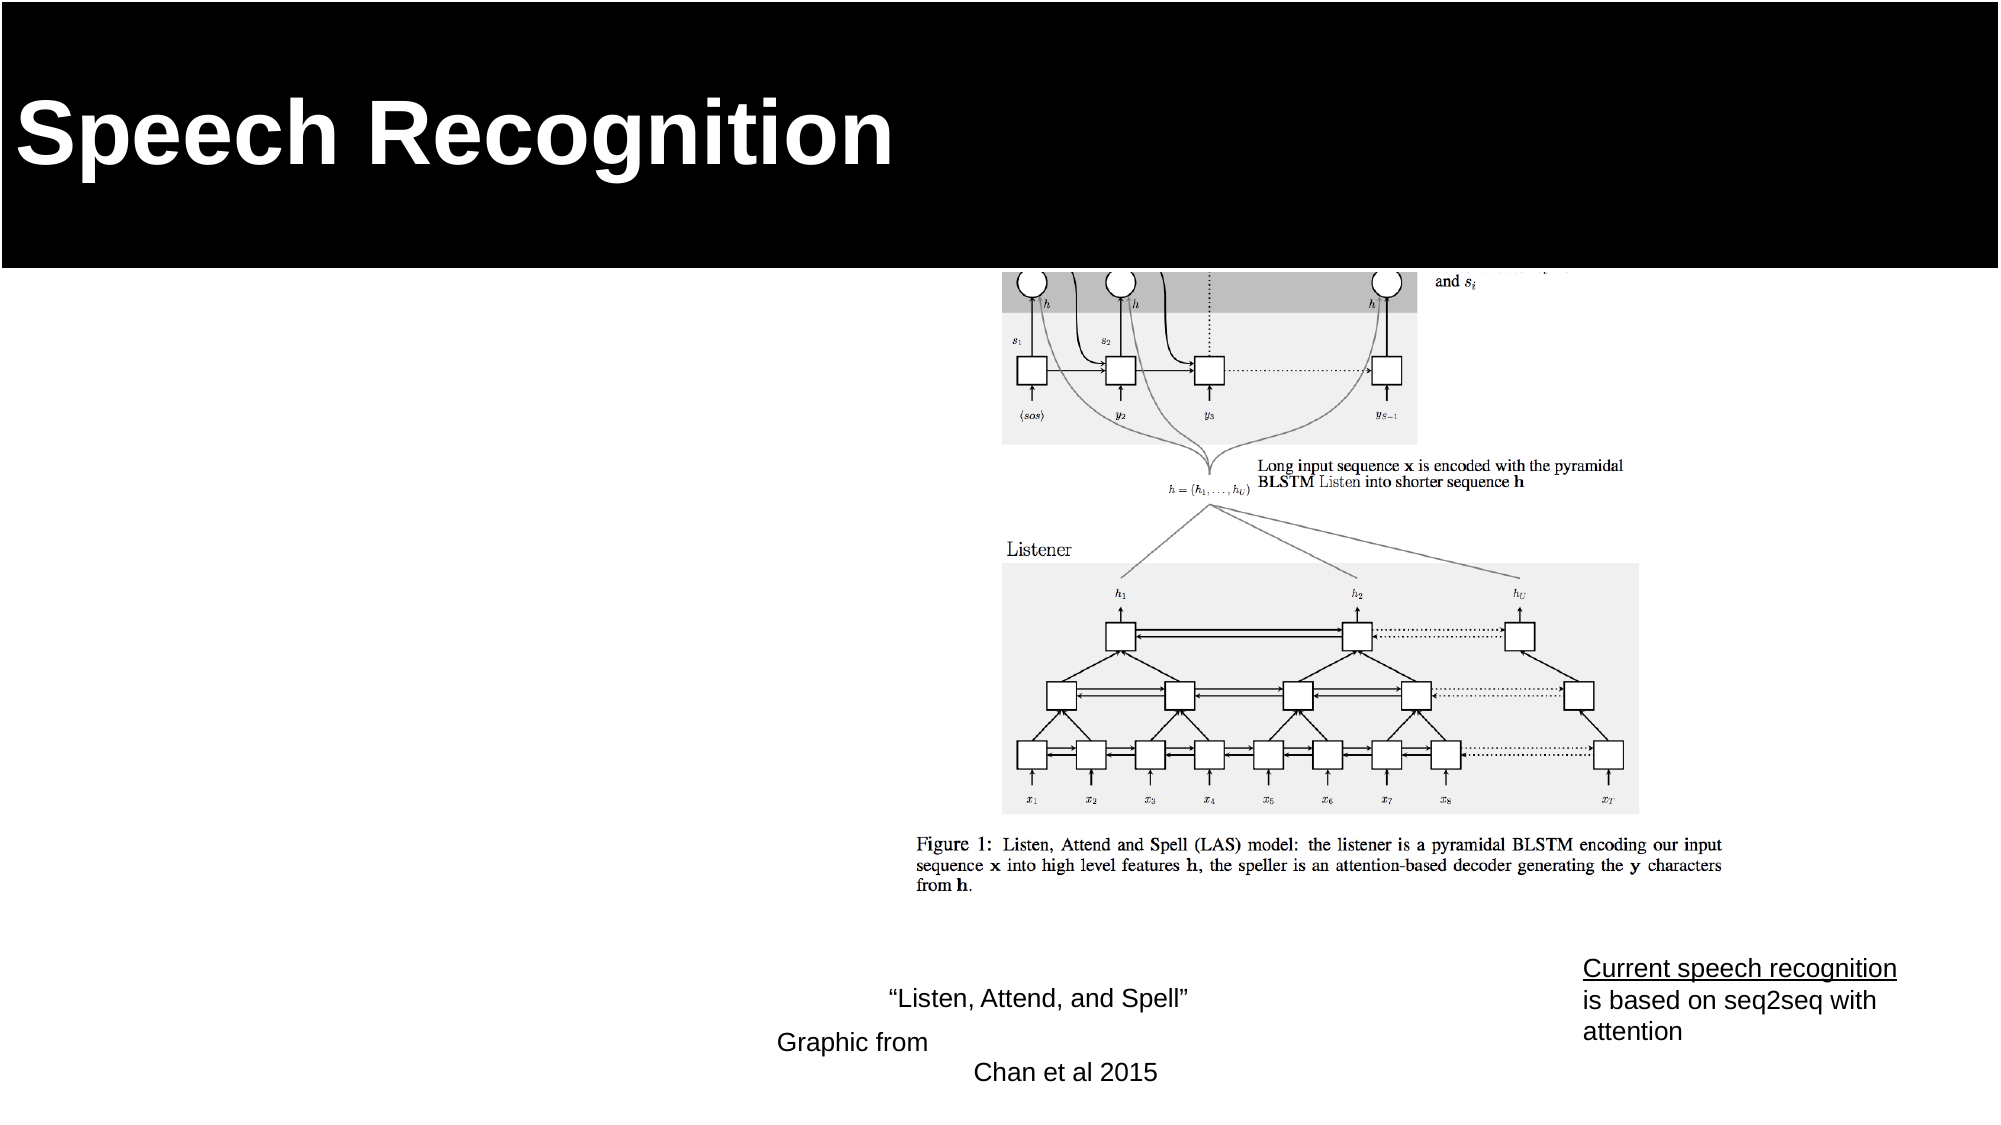

# Speech Recognition
Current speech recognition
is based on seq2seq with
attention
“Listen, Attend, and Spell”
Graphic from
Chan et al 2015